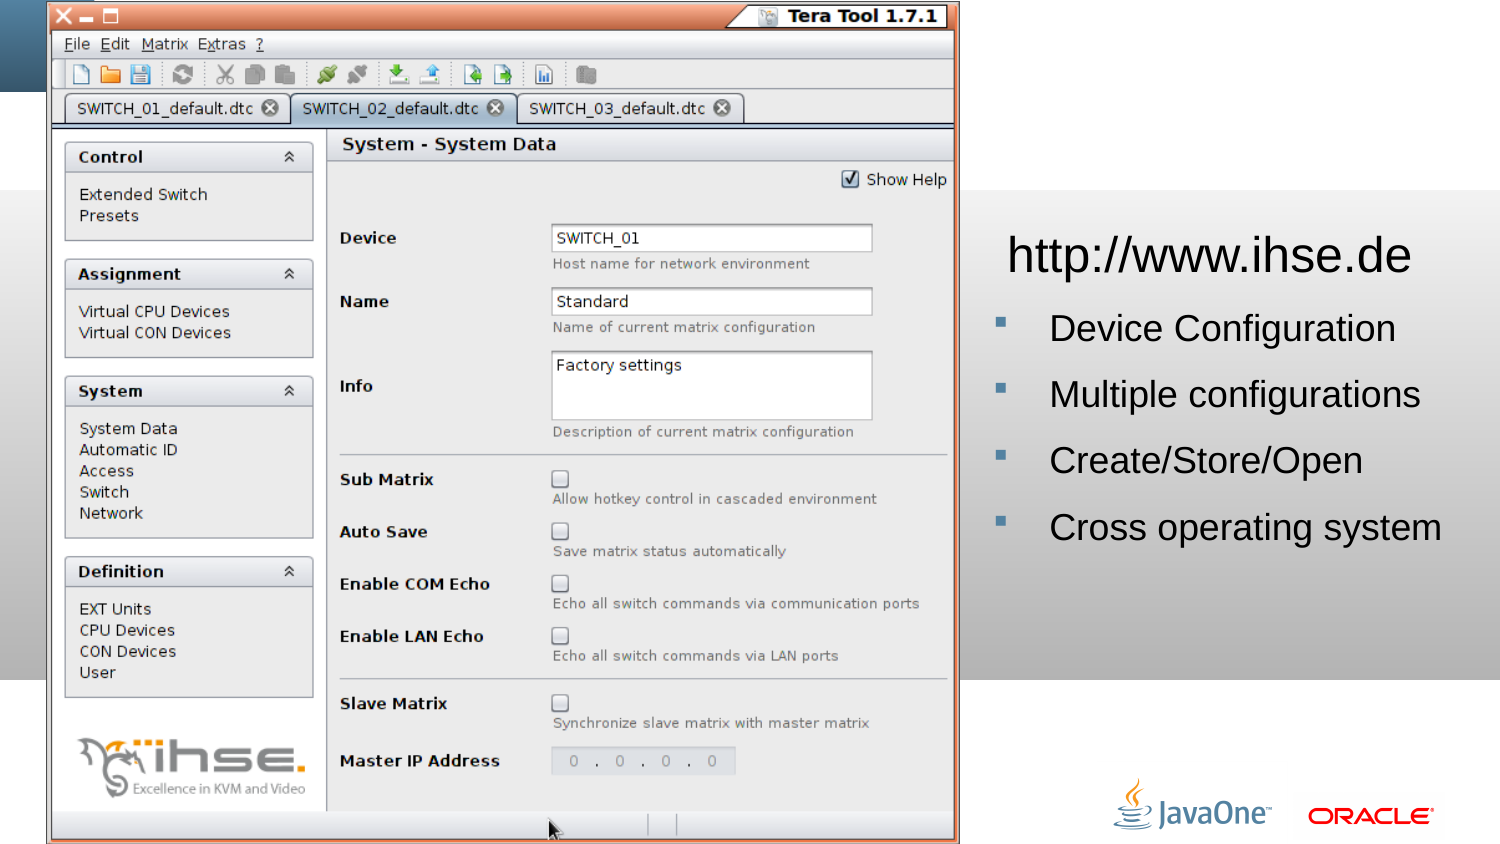

# http://www.ihse.de
Device Configuration
Multiple configurations
Create/Store/Open
Cross operating system